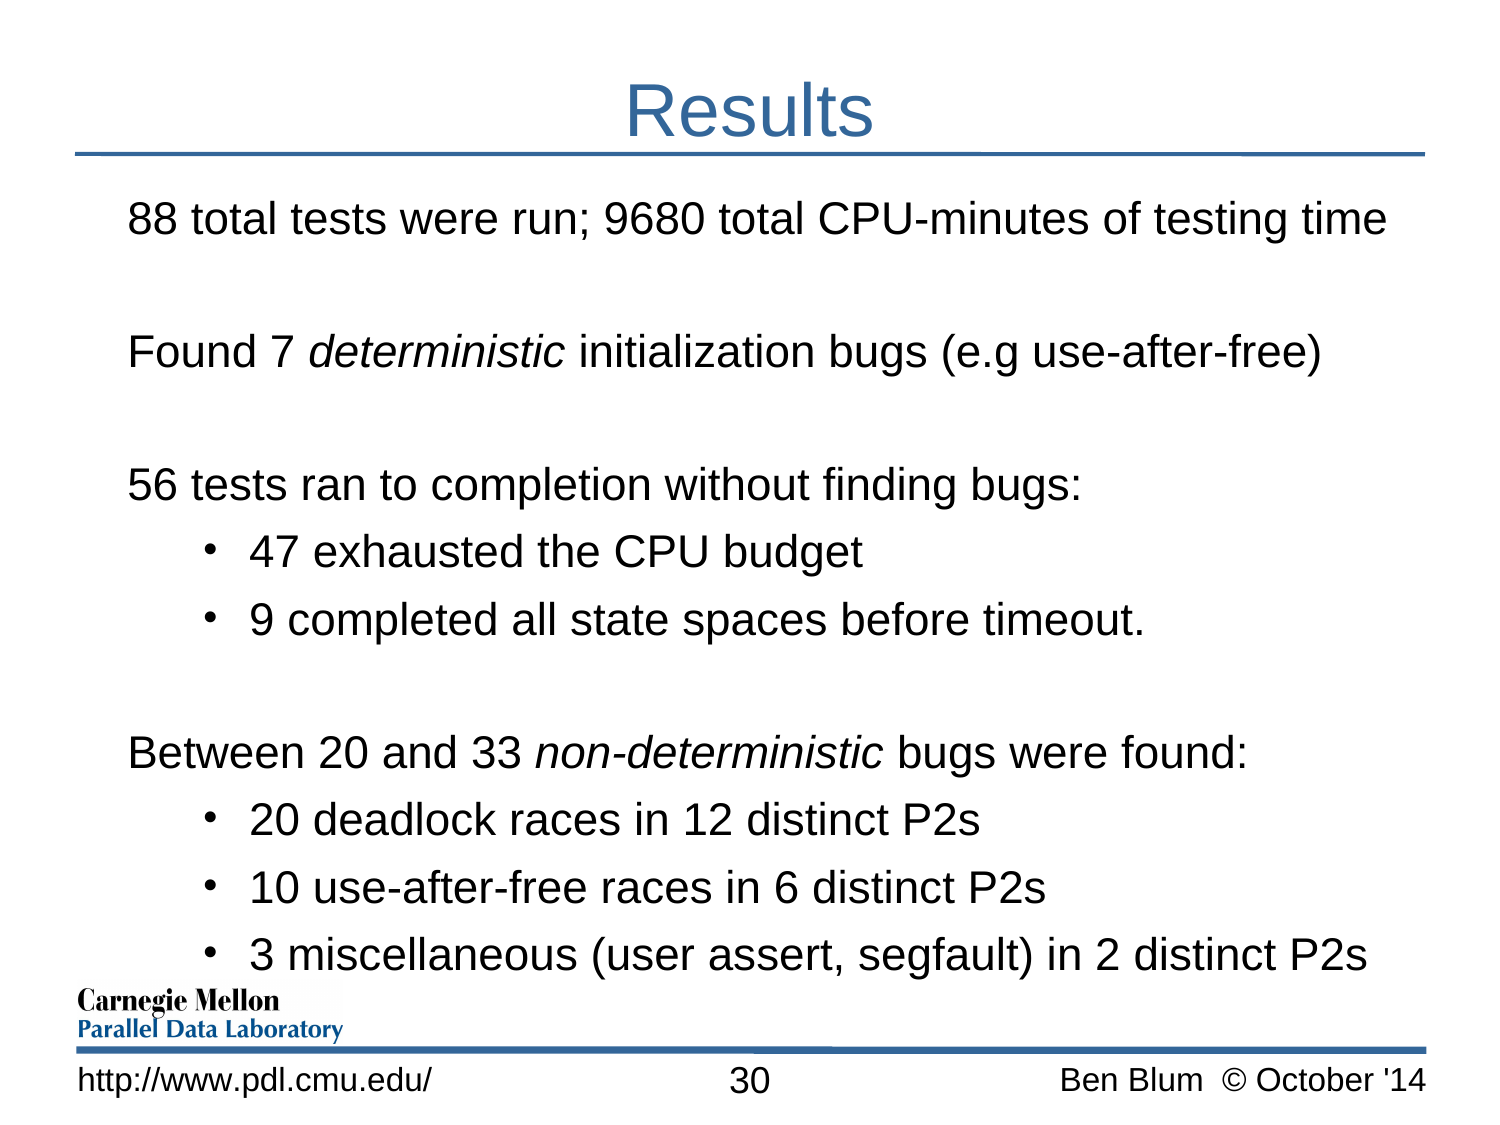

# Results
88 total tests were run; 9680 total CPU-minutes of testing time
Found 7 deterministic initialization bugs (e.g use-after-free)
56 tests ran to completion without finding bugs:
47 exhausted the CPU budget
9 completed all state spaces before timeout.
Between 20 and 33 non-deterministic bugs were found:
20 deadlock races in 12 distinct P2s
10 use-after-free races in 6 distinct P2s
3 miscellaneous (user assert, segfault) in 2 distinct P2s
30